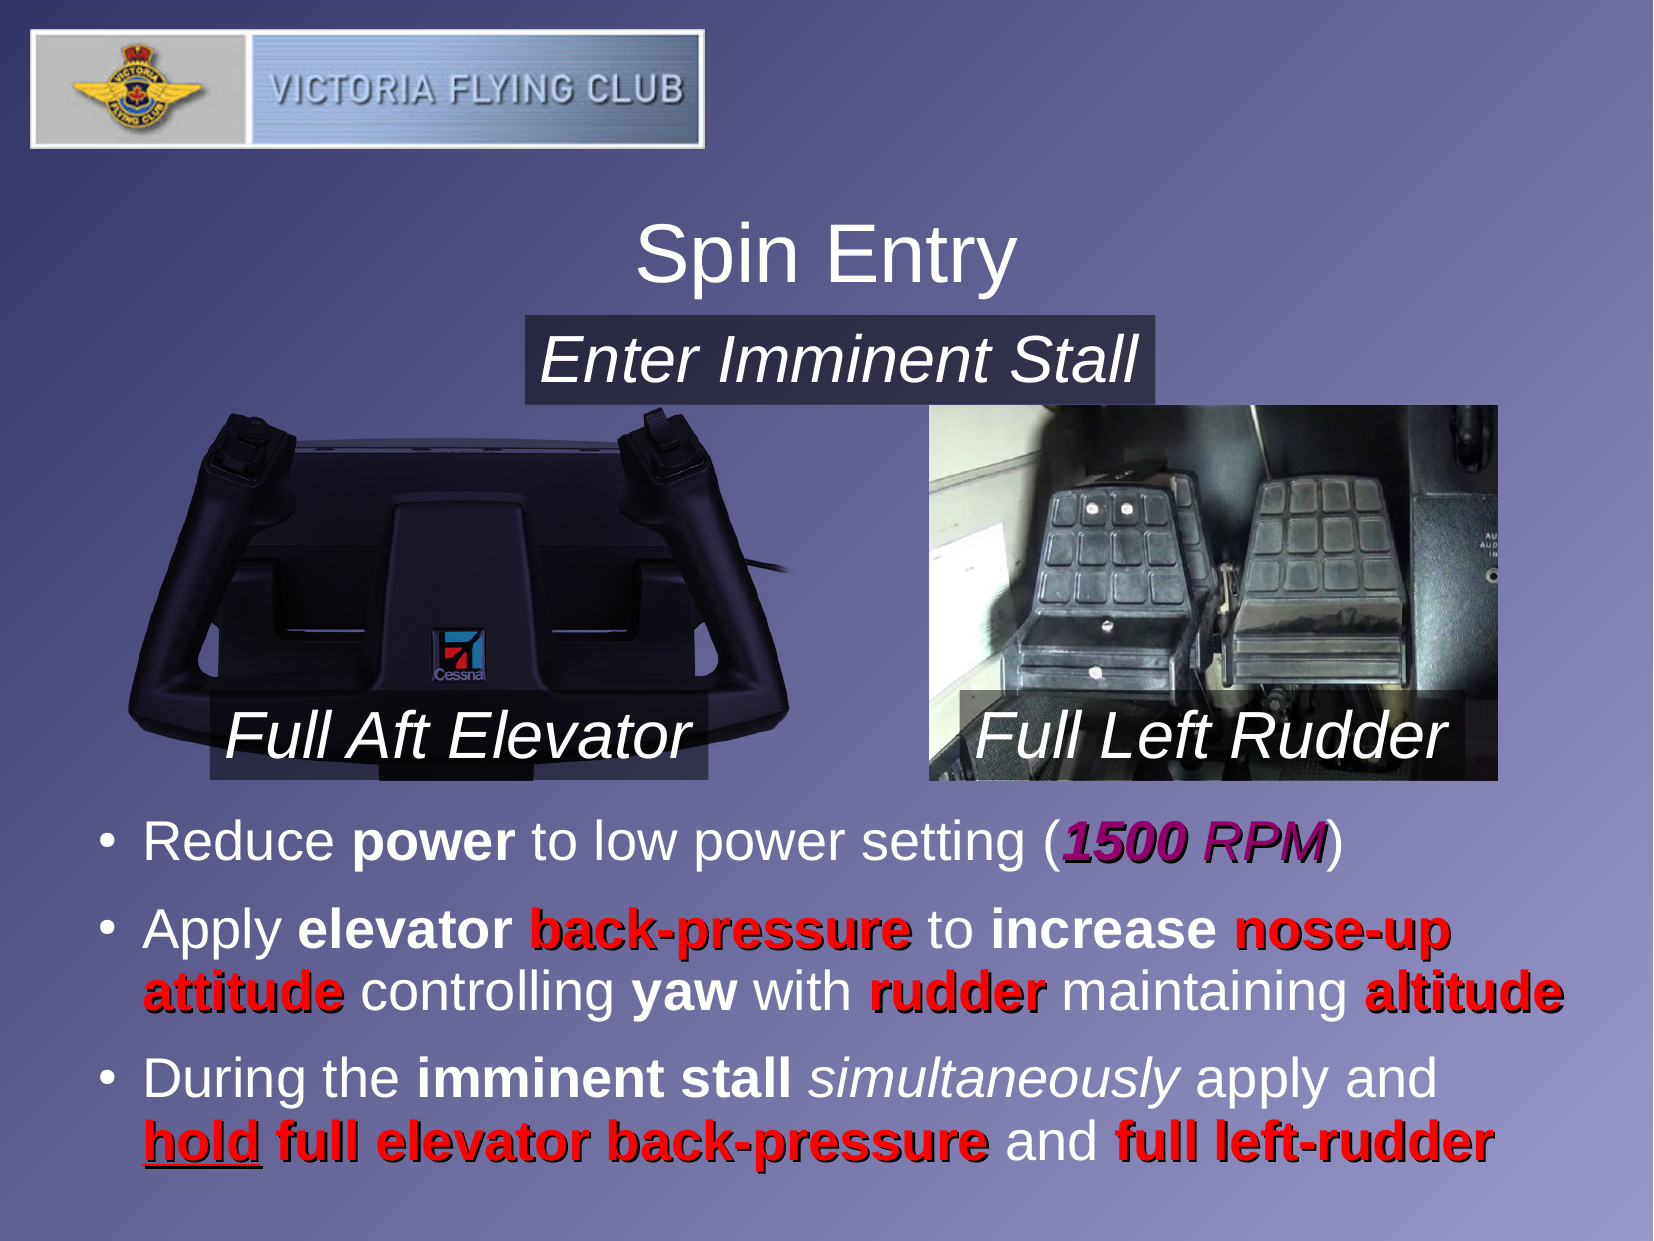

# Spin Entry
Enter Imminent Stall
Full Aft Elevator
Full Left Rudder
Reduce power to low power setting (1500 RPM)
Apply elevator back-pressure to increase nose-up attitude controlling yaw with rudder maintaining altitude
During the imminent stall simultaneously apply and hold full elevator back-pressure and full left-rudder